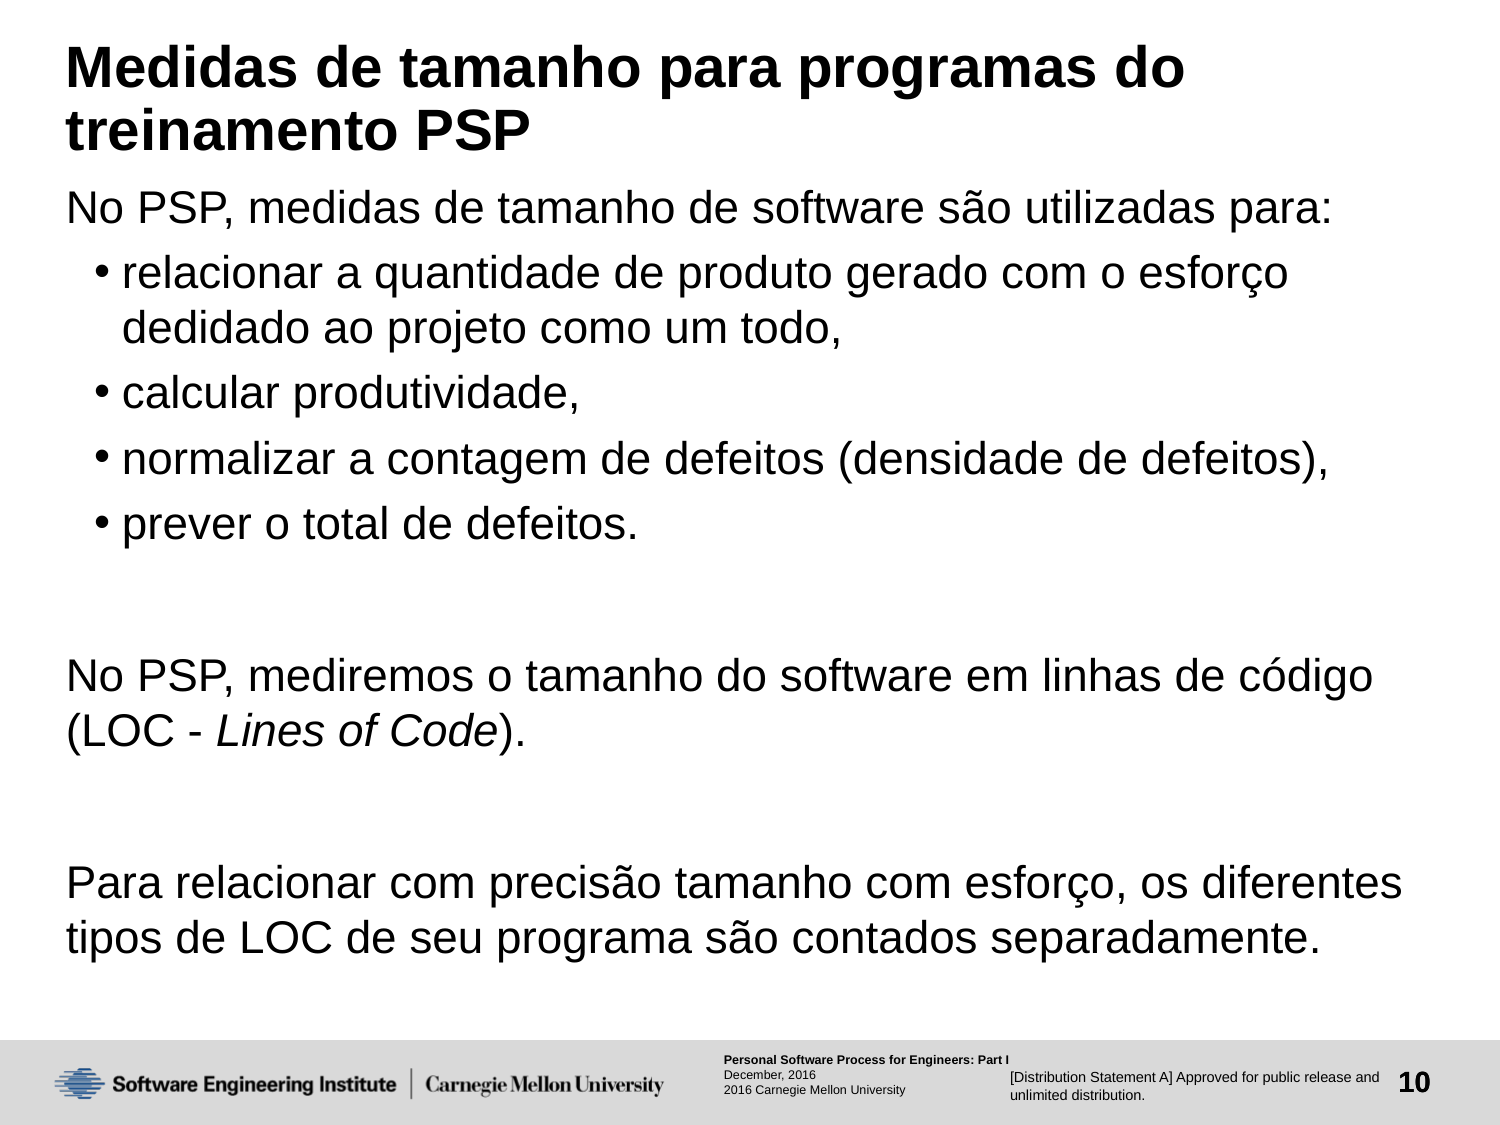

# Medidas de tamanho para programas do treinamento PSP
No PSP, medidas de tamanho de software são utilizadas para:
relacionar a quantidade de produto gerado com o esforço dedidado ao projeto como um todo,
calcular produtividade,
normalizar a contagem de defeitos (densidade de defeitos),
prever o total de defeitos.
No PSP, mediremos o tamanho do software em linhas de código (LOC - Lines of Code).
Para relacionar com precisão tamanho com esforço, os diferentes tipos de LOC de seu programa são contados separadamente.